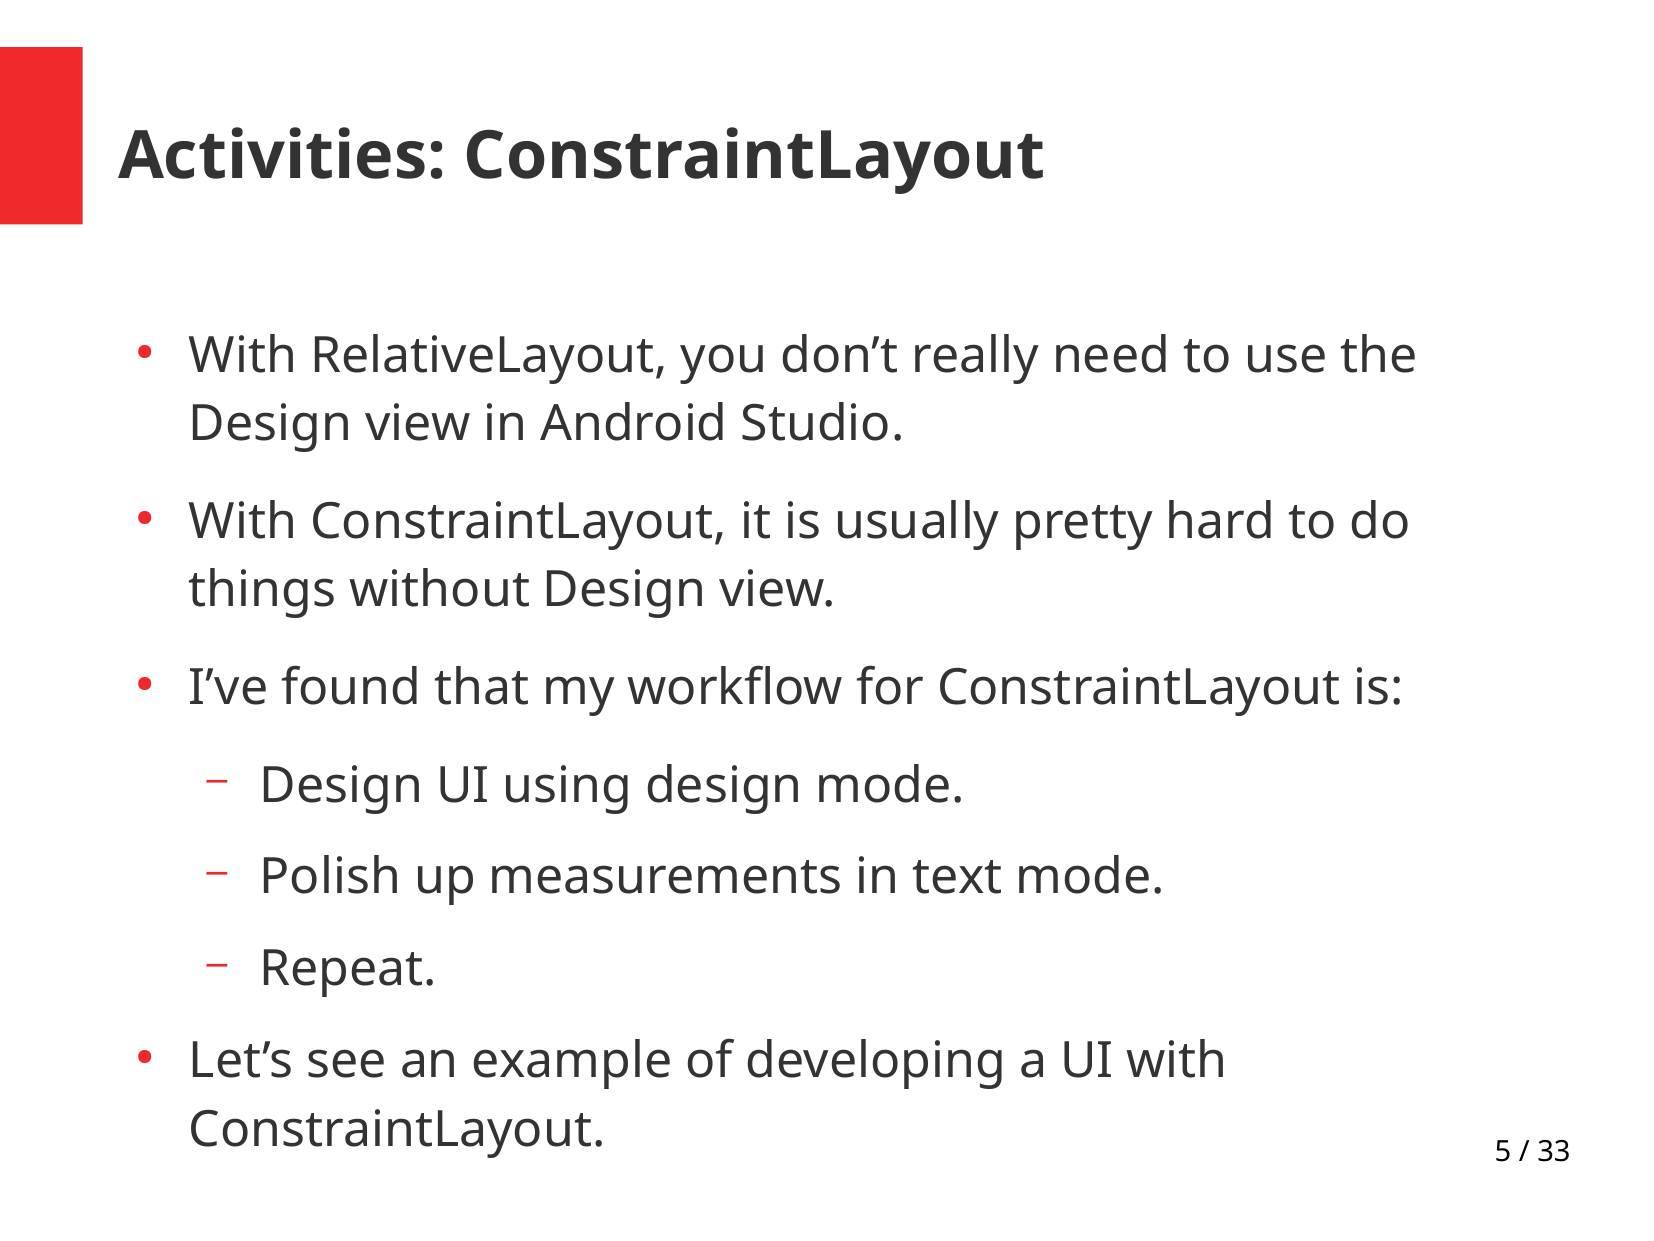

# Activities: ConstraintLayout
With RelativeLayout, you don’t really need to use the Design view in Android Studio.
With ConstraintLayout, it is usually pretty hard to do things without Design view.
I’ve found that my workflow for ConstraintLayout is:
Design UI using design mode.
Polish up measurements in text mode.
Repeat.
Let’s see an example of developing a UI with ConstraintLayout.
5